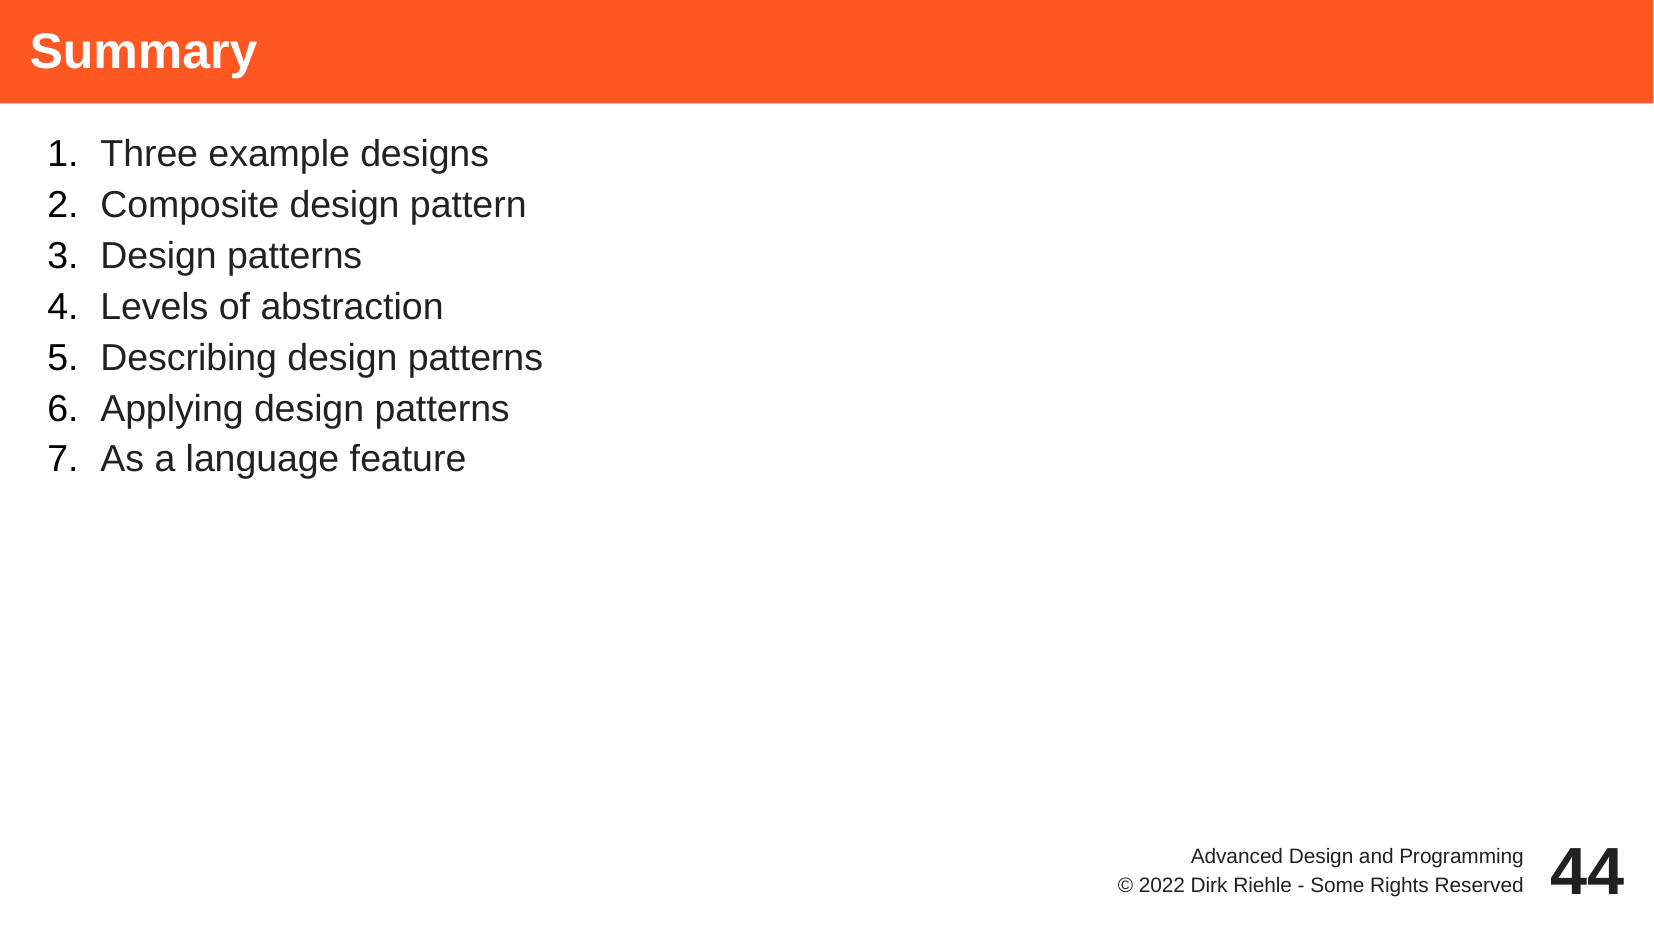

# Summary
Three example designs
Composite design pattern
Design patterns
Levels of abstraction
Describing design patterns
Applying design patterns
As a language feature
Advanced Design and Programming
44
© 2022 Dirk Riehle - Some Rights Reserved